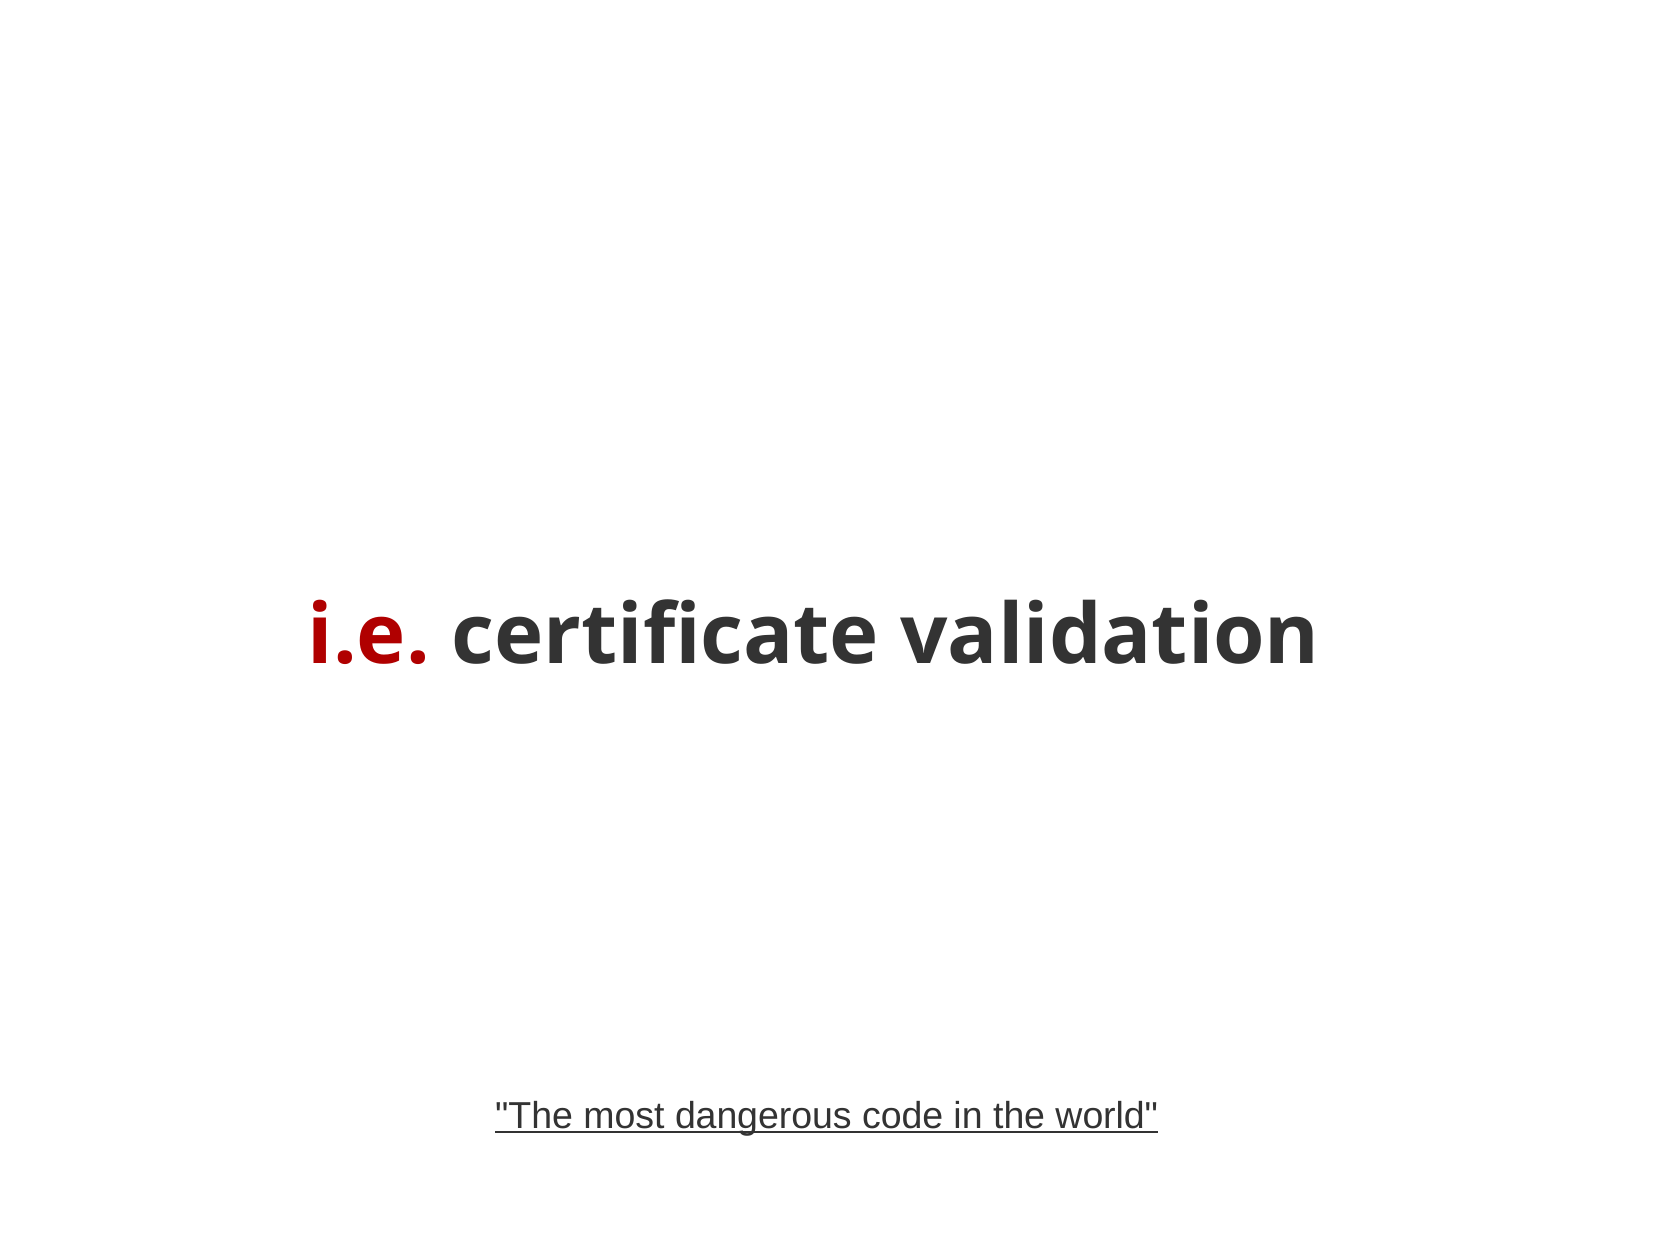

#
i.e. certificate validation
"The most dangerous code in the world"